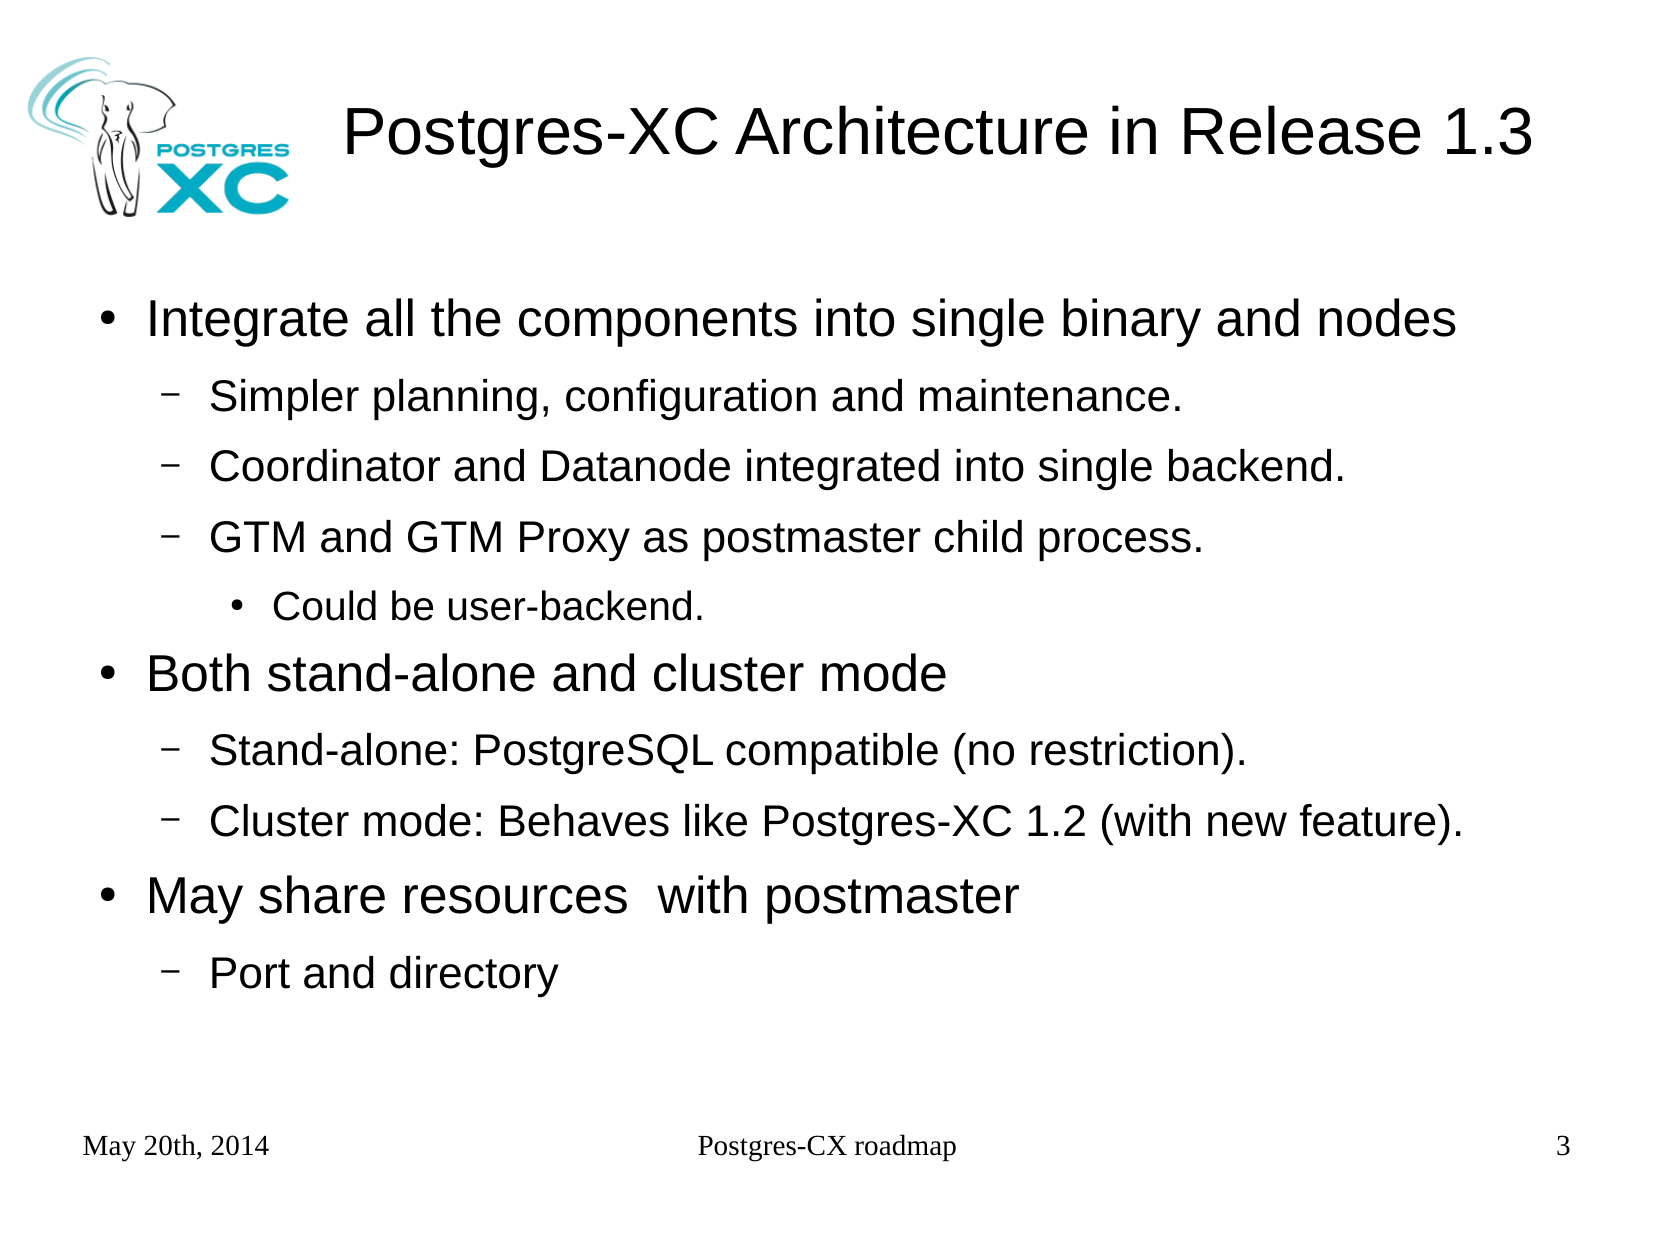

# Postgres-XC Architecture in Release 1.3
Integrate all the components into single binary and nodes
Simpler planning, configuration and maintenance.
Coordinator and Datanode integrated into single backend.
GTM and GTM Proxy as postmaster child process.
Could be user-backend.
Both stand-alone and cluster mode
Stand-alone: PostgreSQL compatible (no restriction).
Cluster mode: Behaves like Postgres-XC 1.2 (with new feature).
May share resources with postmaster
Port and directory
May 20th, 2014
Postgres-CX roadmap
3